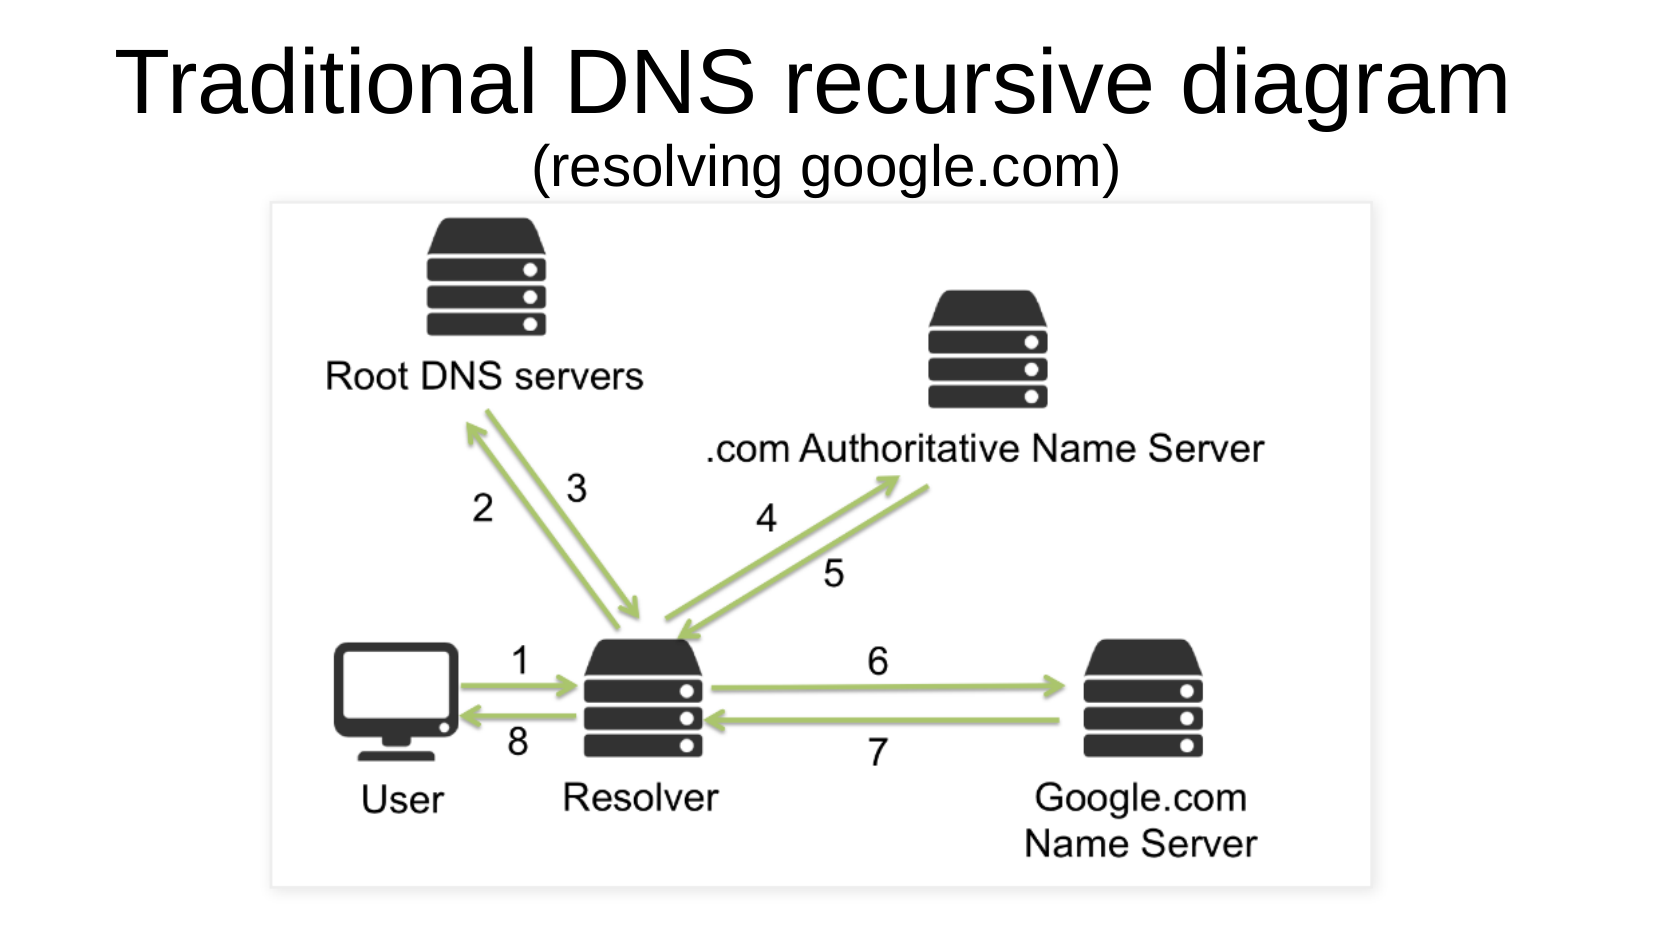

# Traditional DNS recursive diagram (resolving google.com)